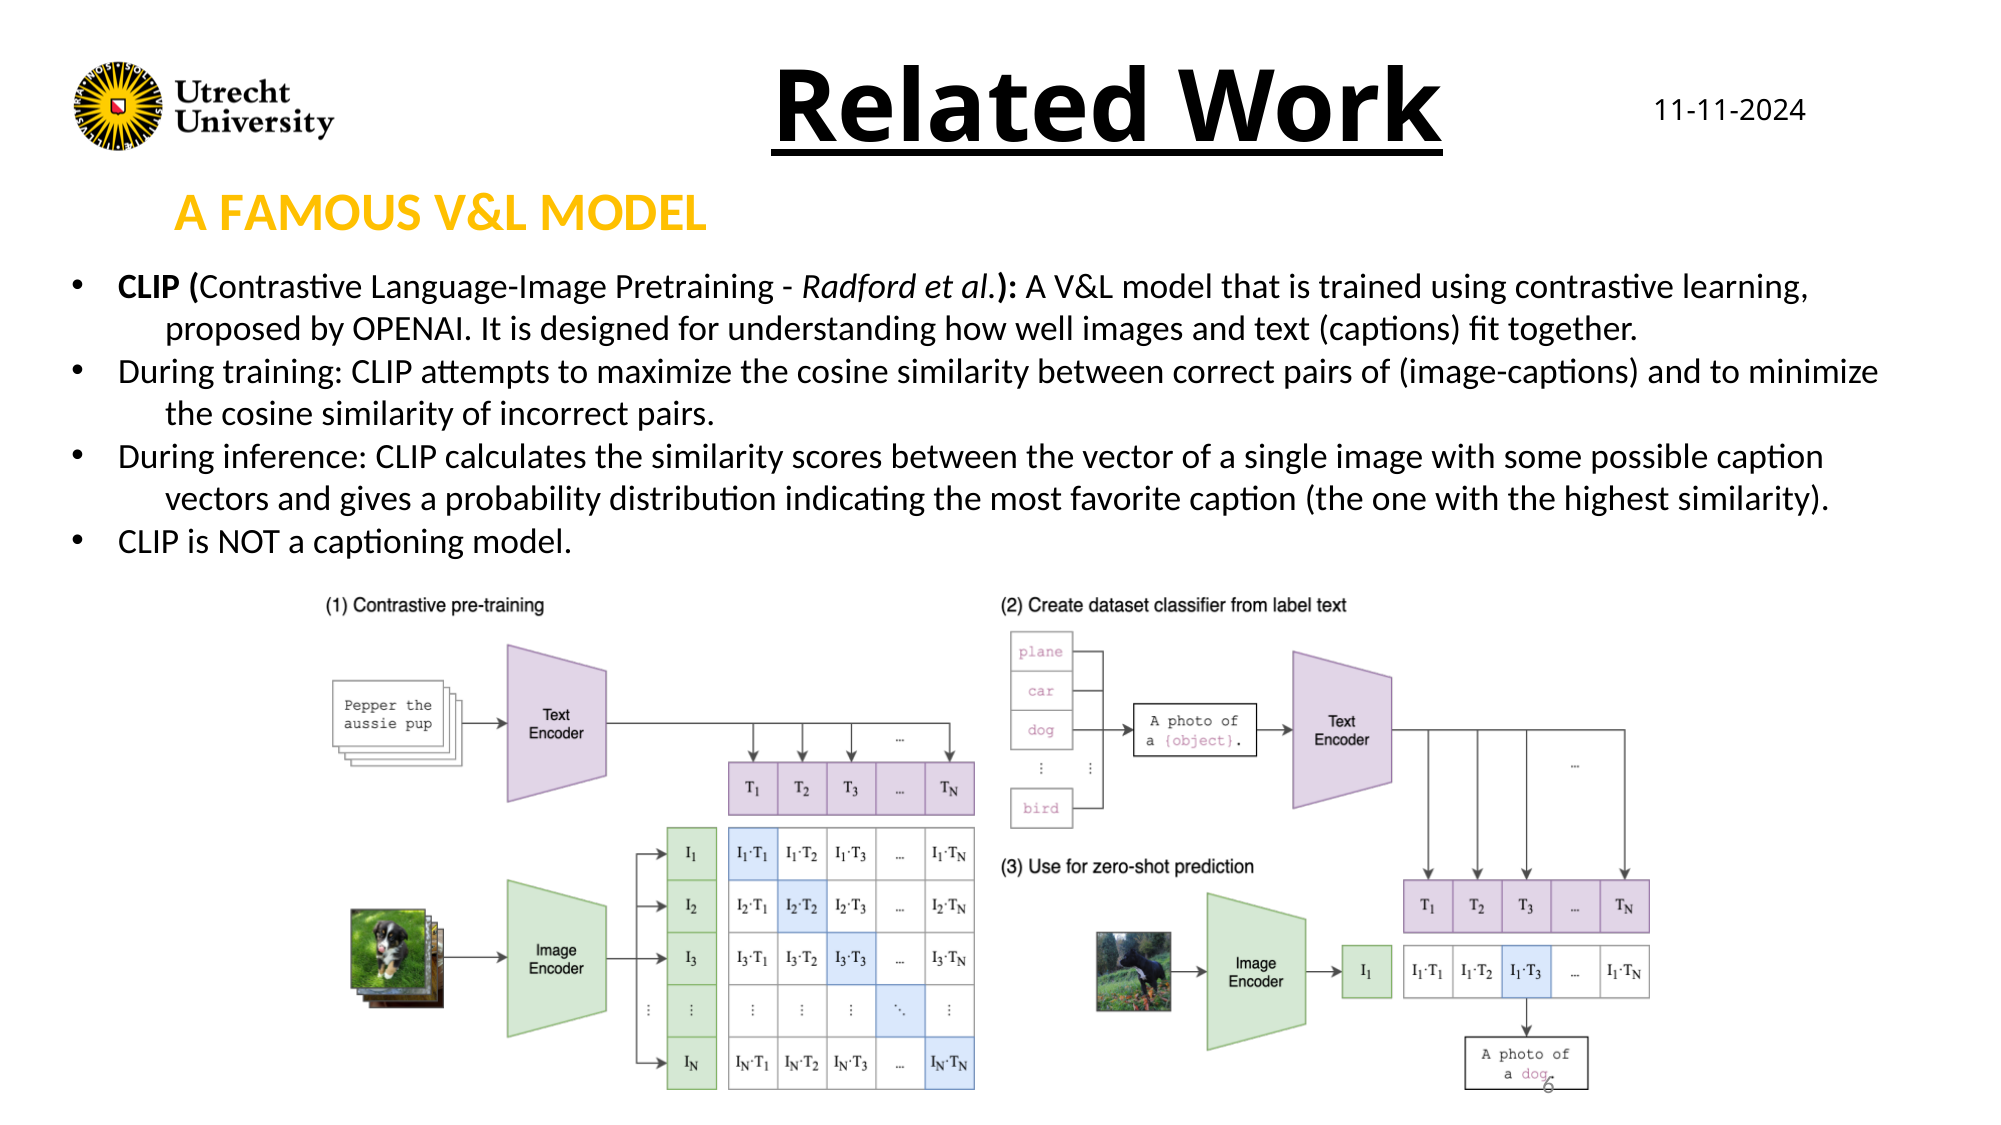

Related Work
11-11-2024
A FAMOUS V&L MODEL
CLIP (Contrastive Language-Image Pretraining - Radford et al.): A V&L model that is trained using contrastive learning, proposed by OPENAI. It is designed for understanding how well images and text (captions) fit together.
During training: CLIP attempts to maximize the cosine similarity between correct pairs of (image-captions) and to minimize the cosine similarity of incorrect pairs.
During inference: CLIP calculates the similarity scores between the vector of a single image with some possible caption vectors and gives a probability distribution indicating the most favorite caption (the one with the highest similarity).
CLIP is NOT a captioning model.
1